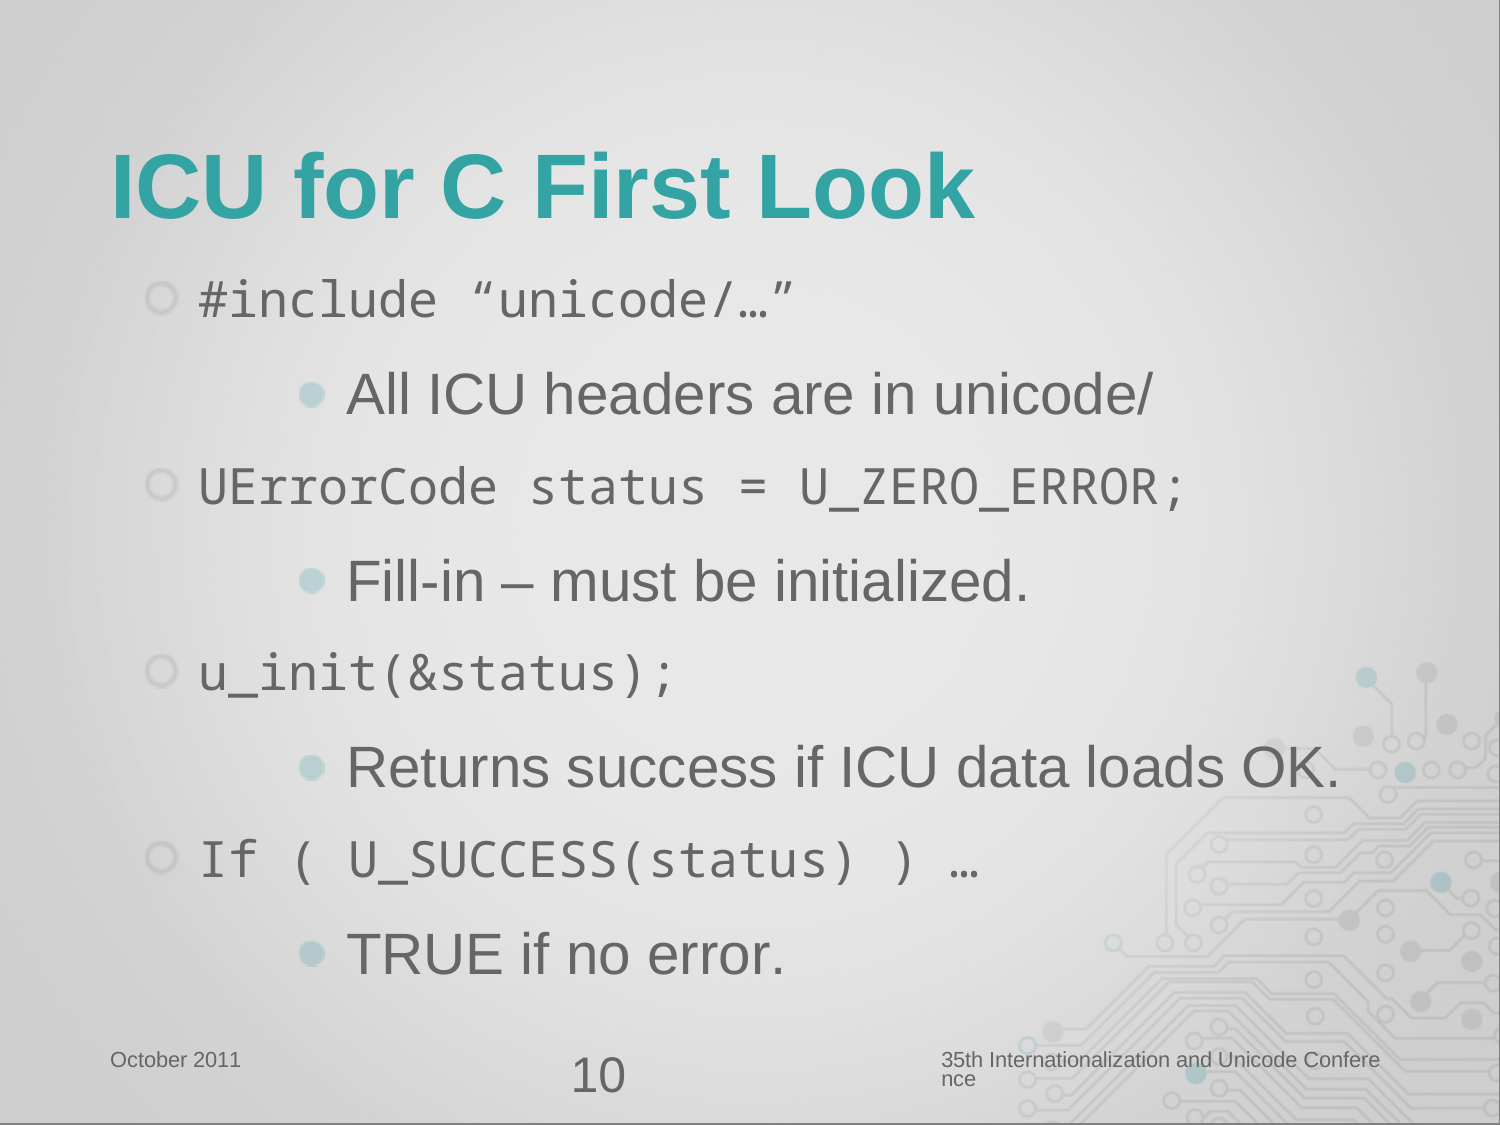

# ICU for C First Look
#include “unicode/…”
All ICU headers are in unicode/
UErrorCode status = U_ZERO_ERROR;
Fill-in – must be initialized.
u_init(&status);
Returns success if ICU data loads OK.
If ( U_SUCCESS(status) ) …
TRUE if no error.
October 2011
10
35th Internationalization and Unicode Conference